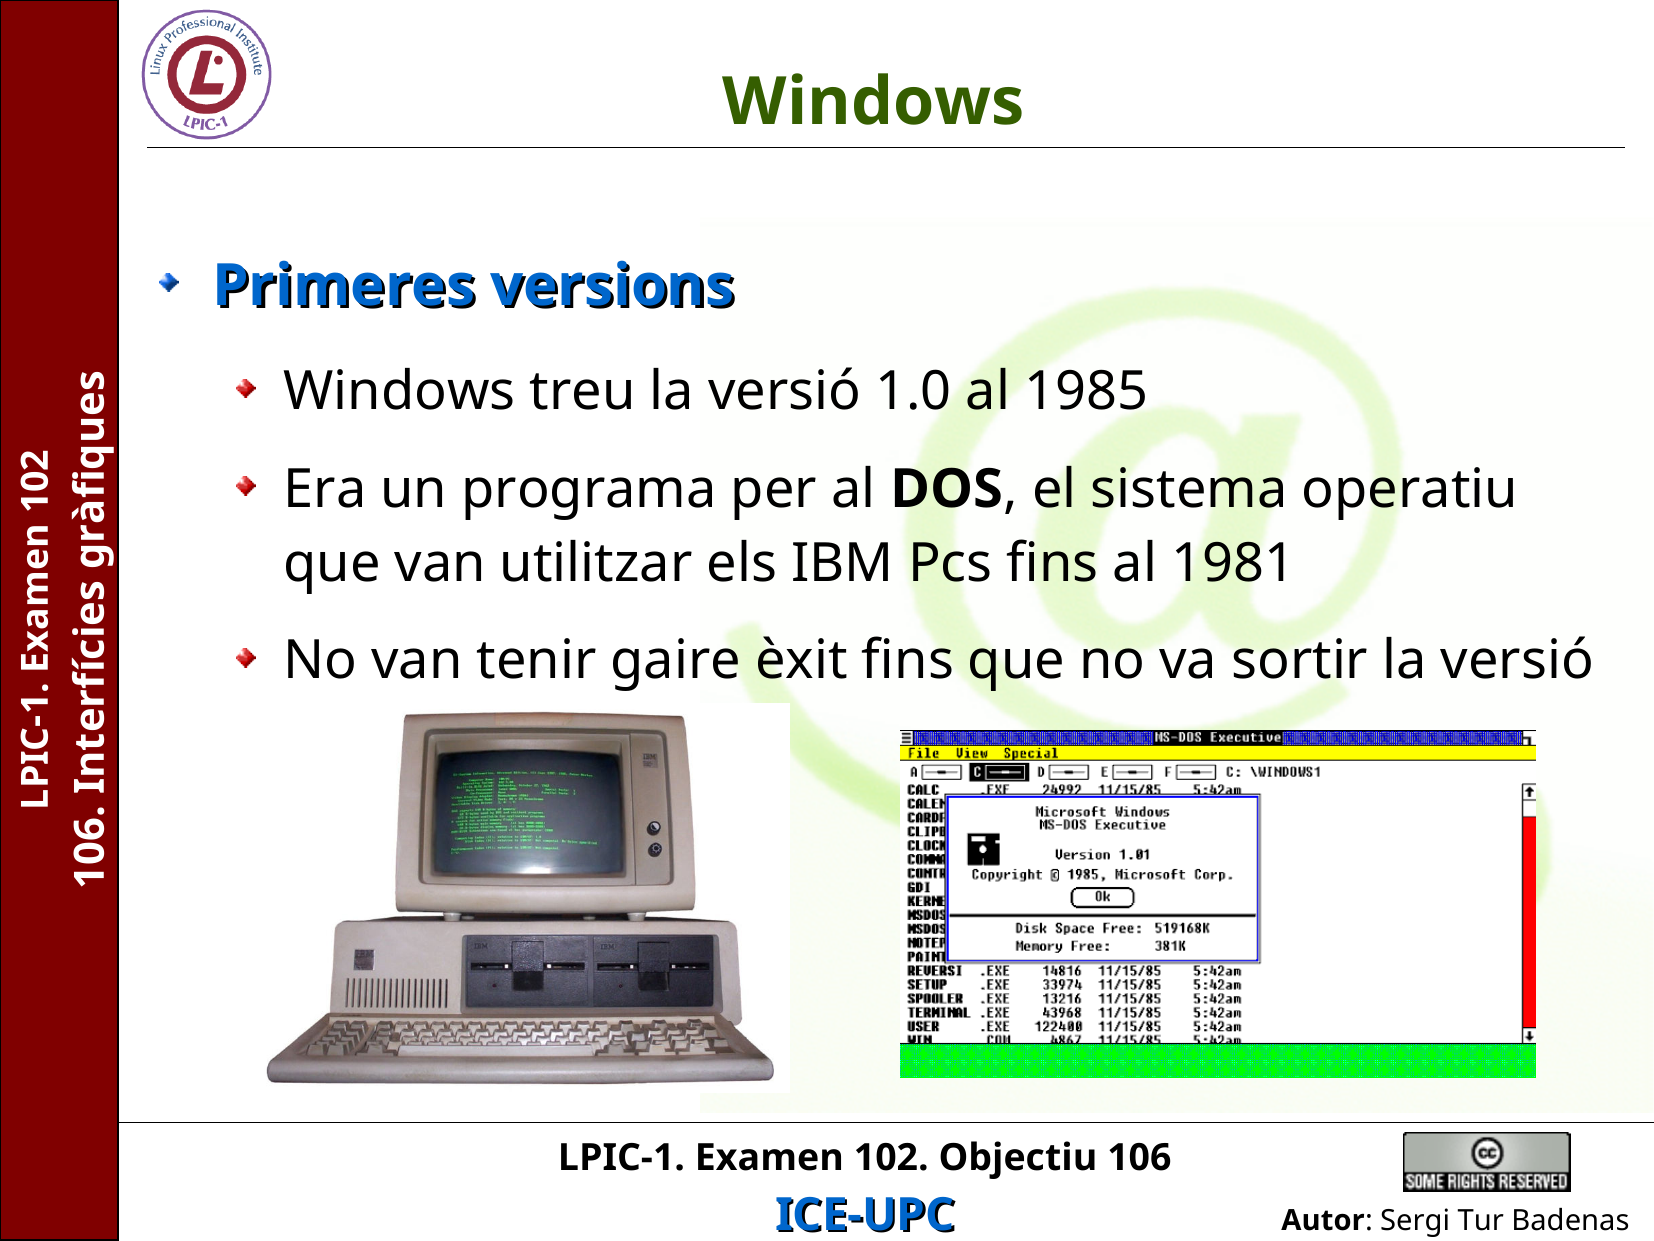

# Windows
Primeres versions
Windows treu la versió 1.0 al 1985
Era un programa per al DOS, el sistema operatiu que van utilitzar els IBM Pcs fins al 1981
No van tenir gaire èxit fins que no va sortir la versió 3.1.